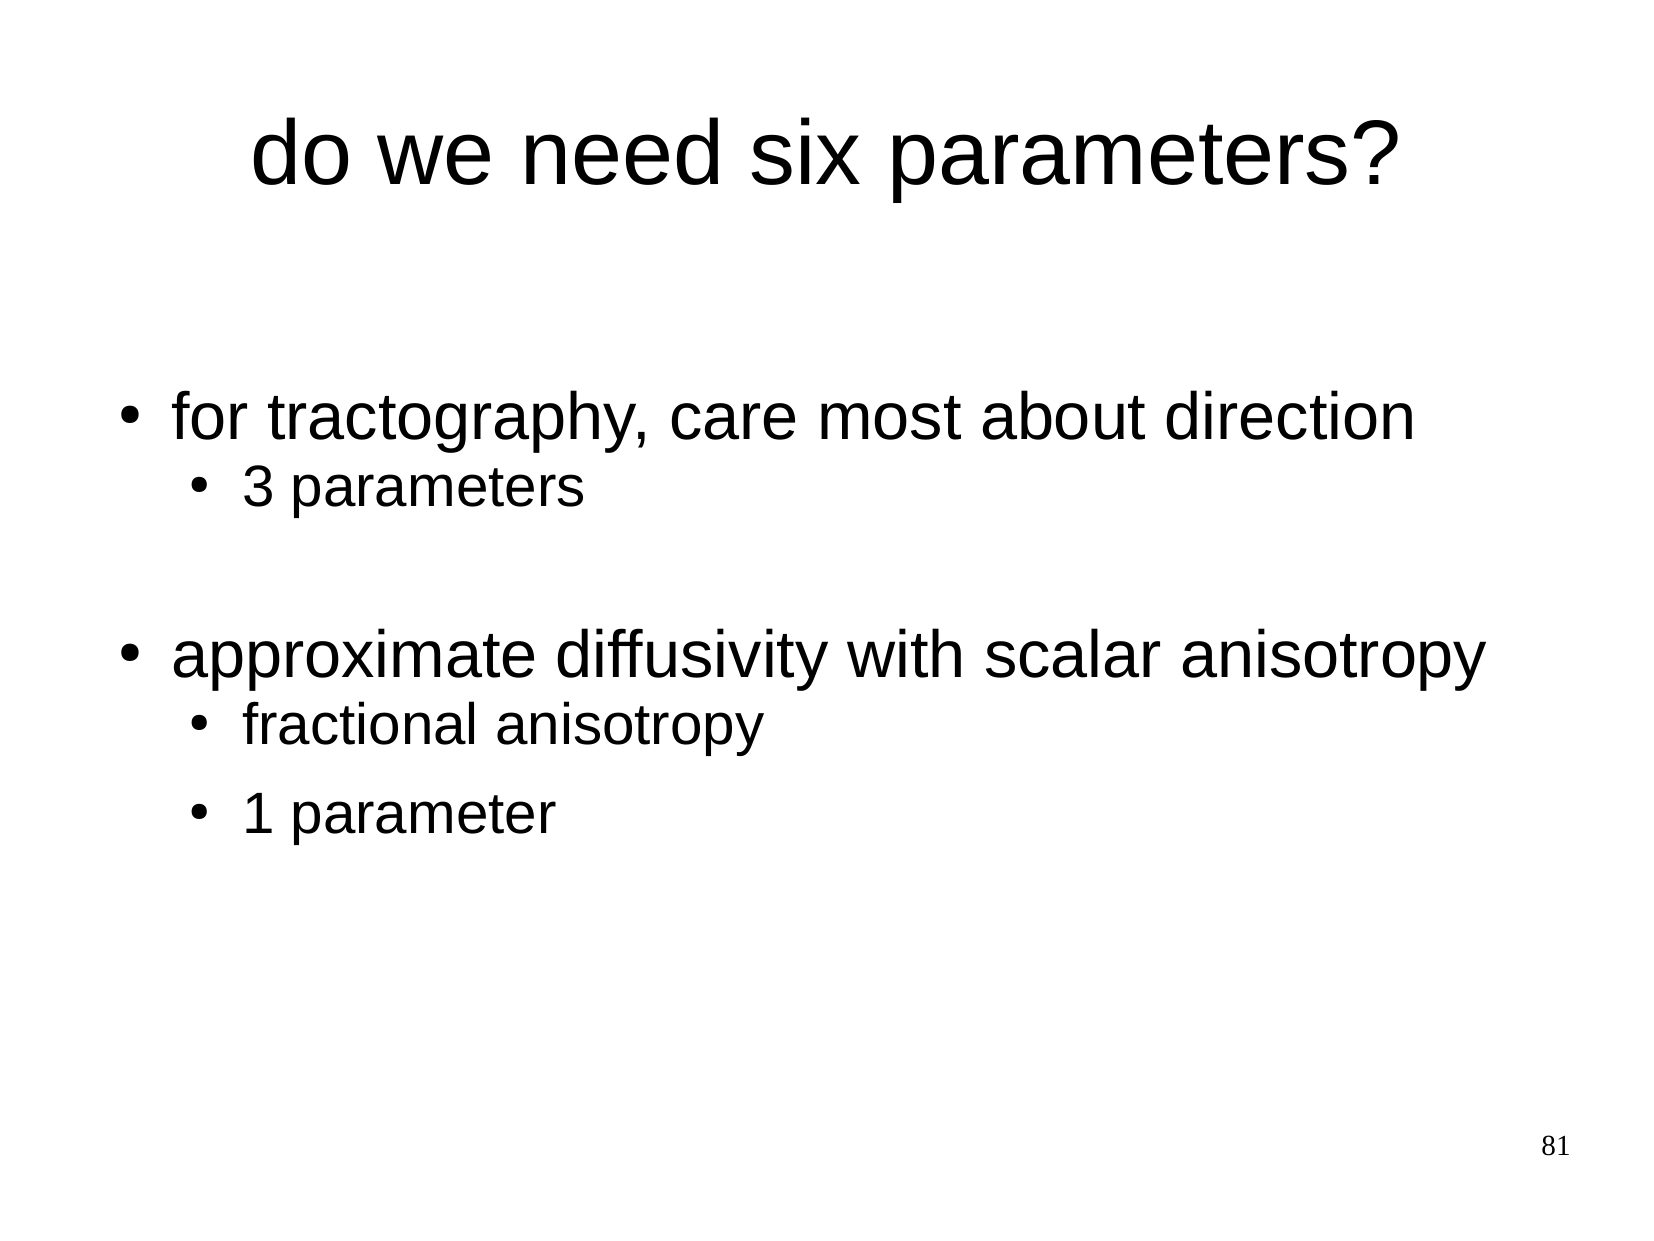

# do we need six parameters?
for tractography, care most about direction
3 parameters
approximate diffusivity with scalar anisotropy
fractional anisotropy
1 parameter
81